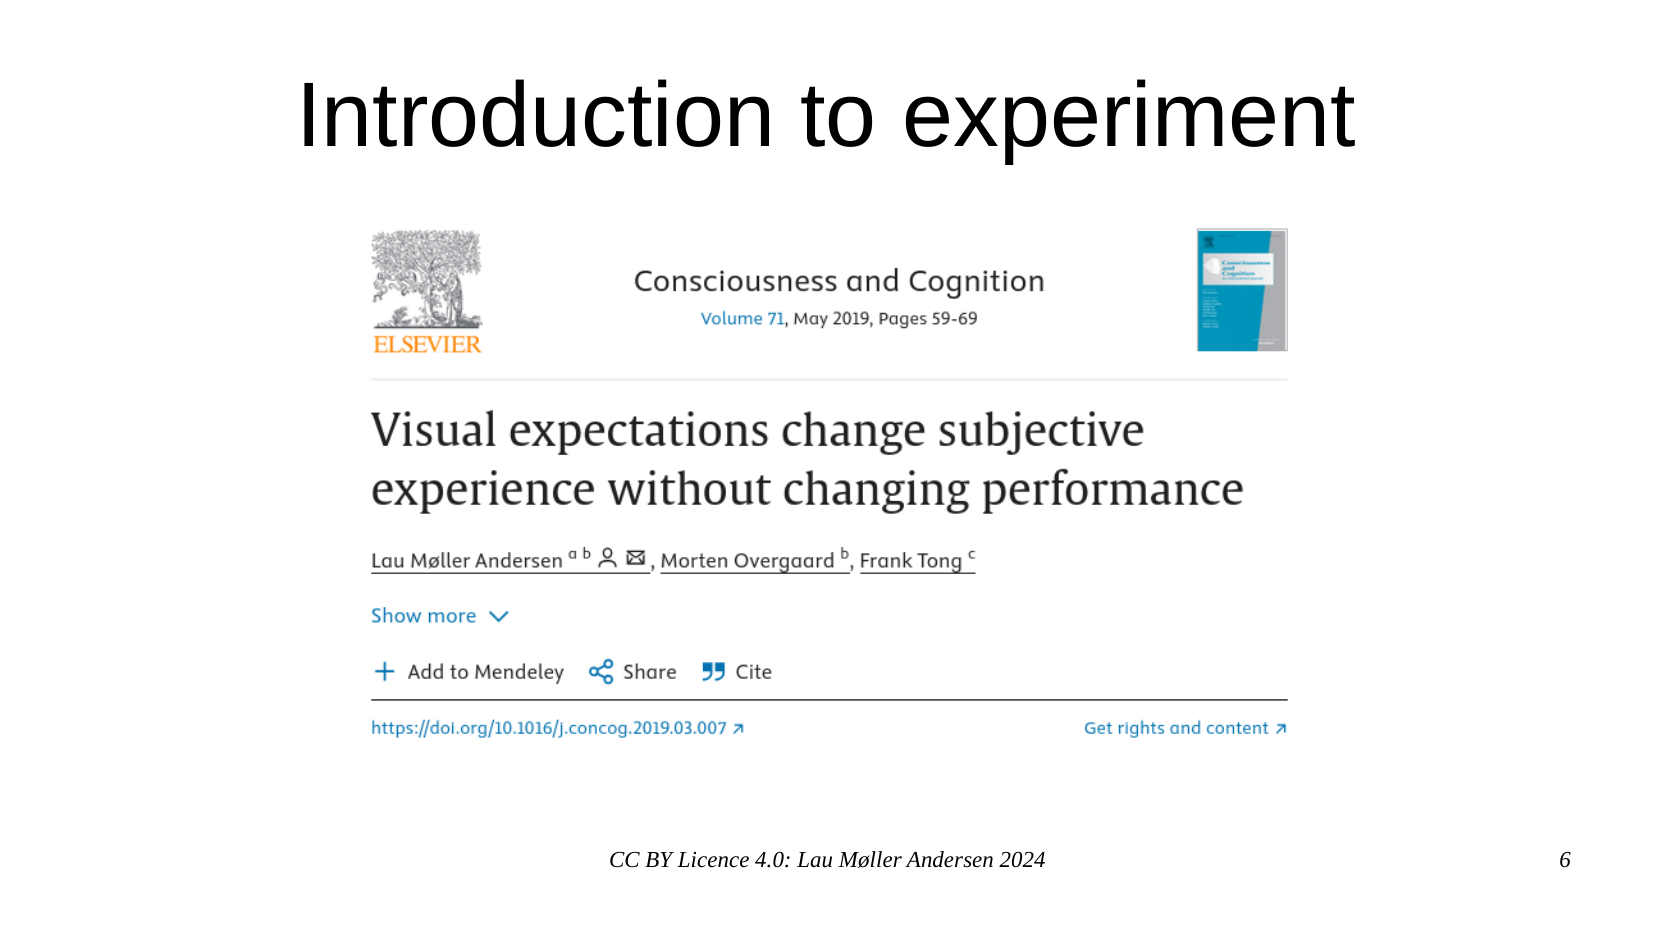

# Introduction to experiment
CC BY Licence 4.0: Lau Møller Andersen 2024
6